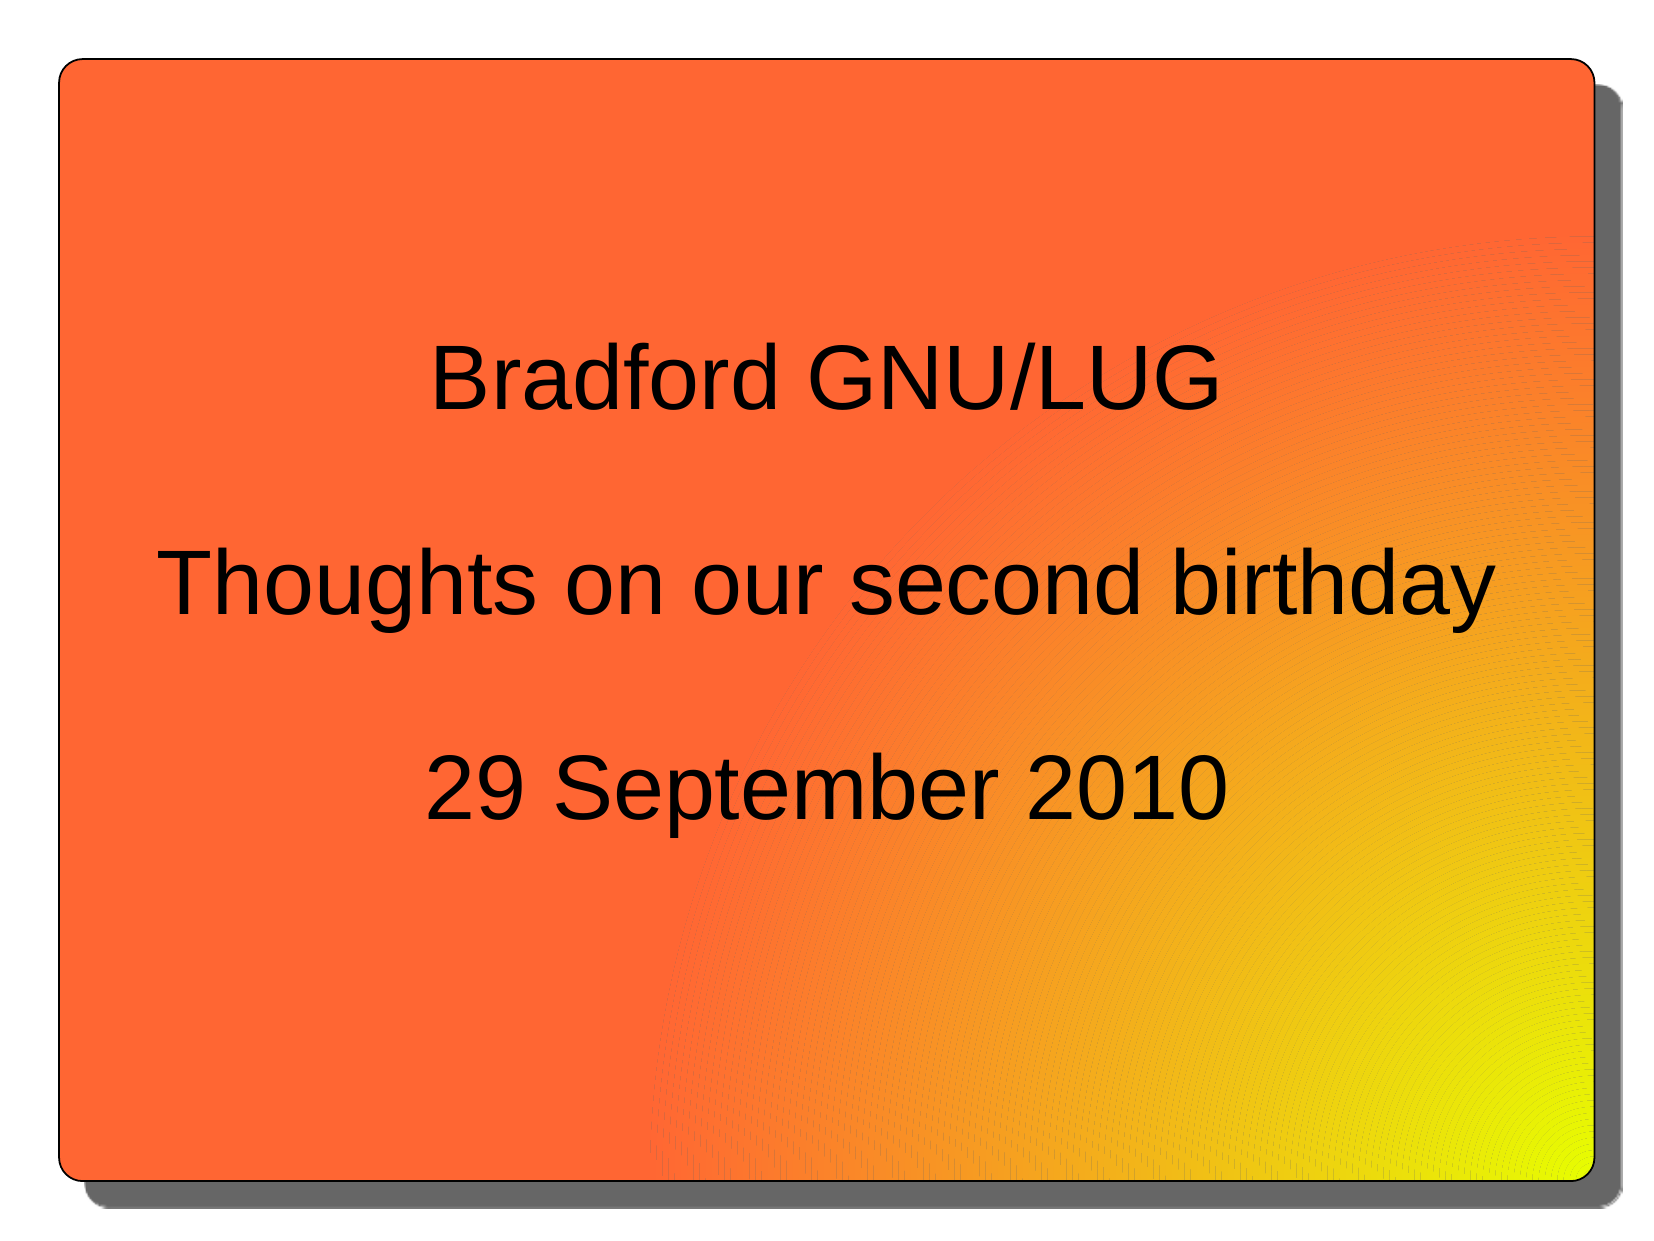

# Bradford GNU/LUG
Thoughts on our second birthday
29 September 2010